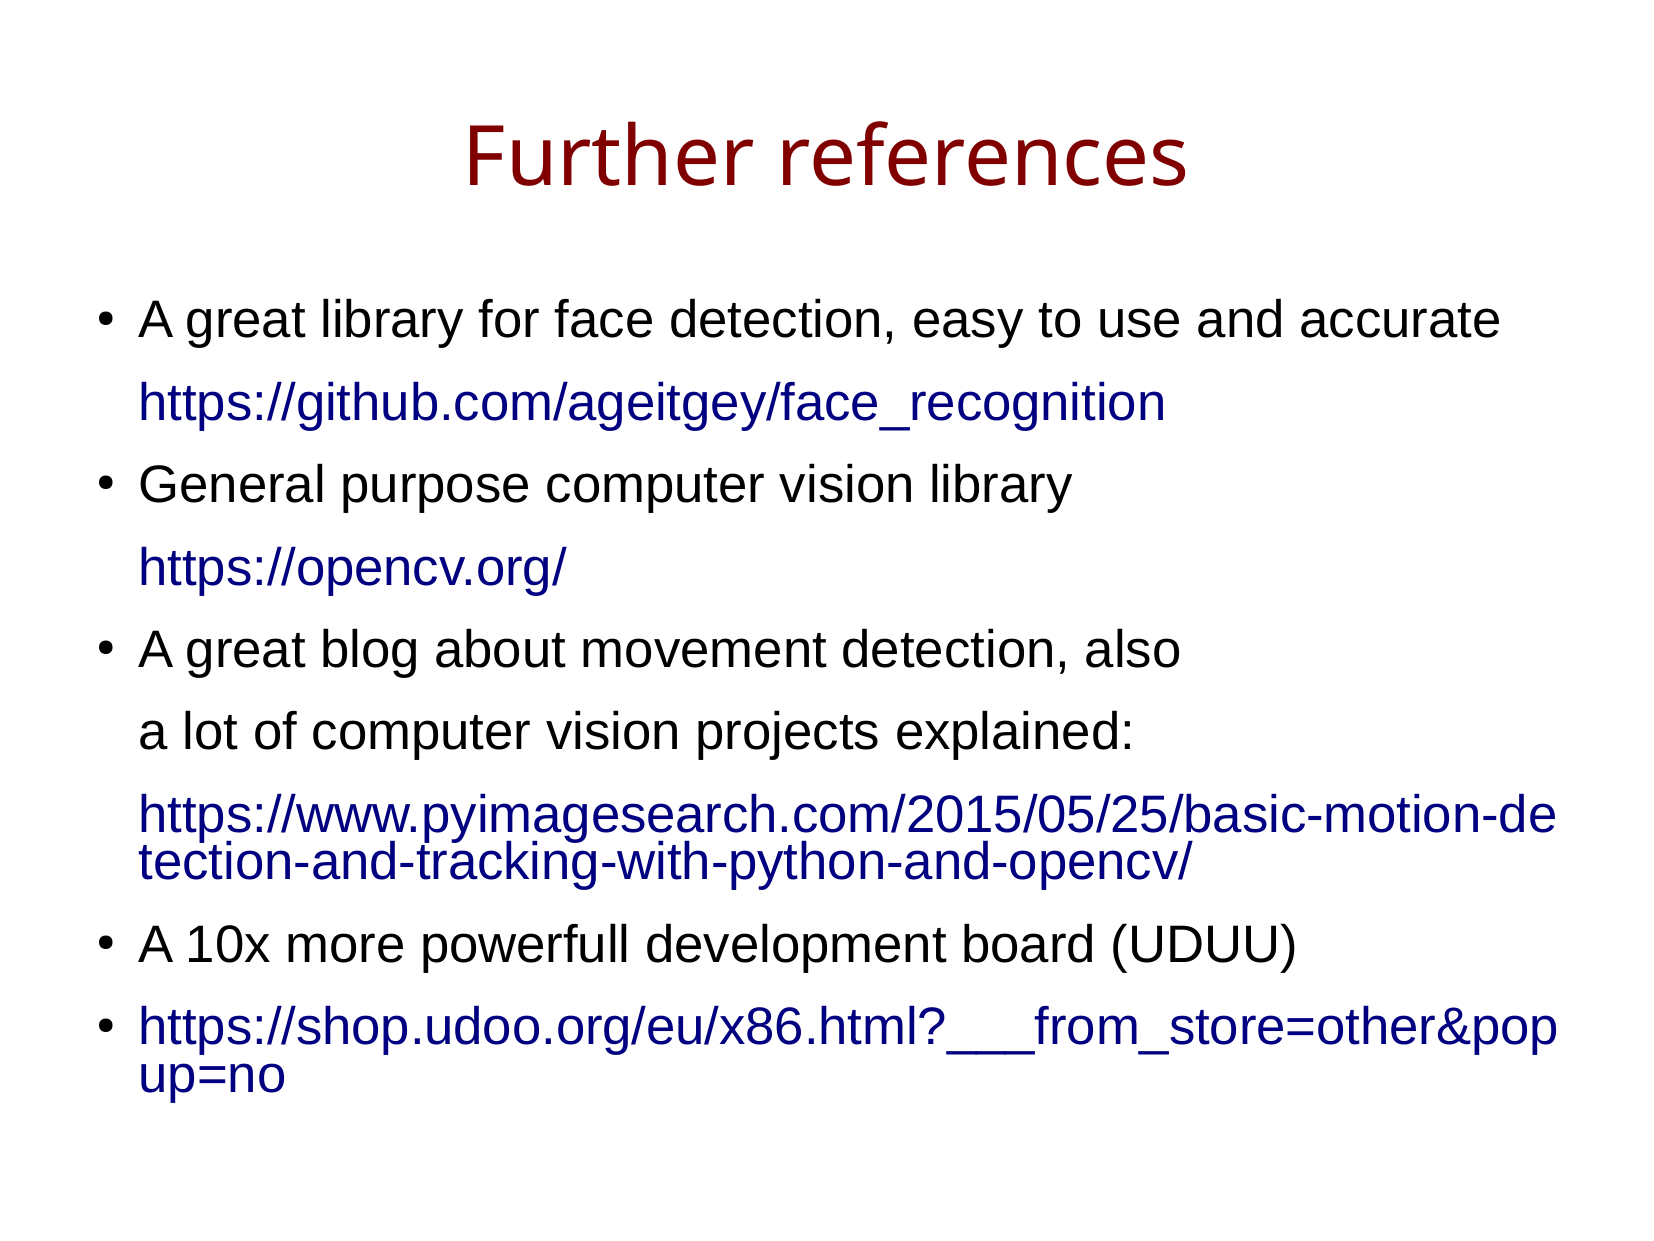

# Further references
A great library for face detection, easy to use and accurate
https://github.com/ageitgey/face_recognition
General purpose computer vision library
https://opencv.org/
A great blog about movement detection, also
a lot of computer vision projects explained:
https://www.pyimagesearch.com/2015/05/25/basic-motion-detection-and-tracking-with-python-and-opencv/
A 10x more powerfull development board (UDUU)
https://shop.udoo.org/eu/x86.html?___from_store=other&popup=no